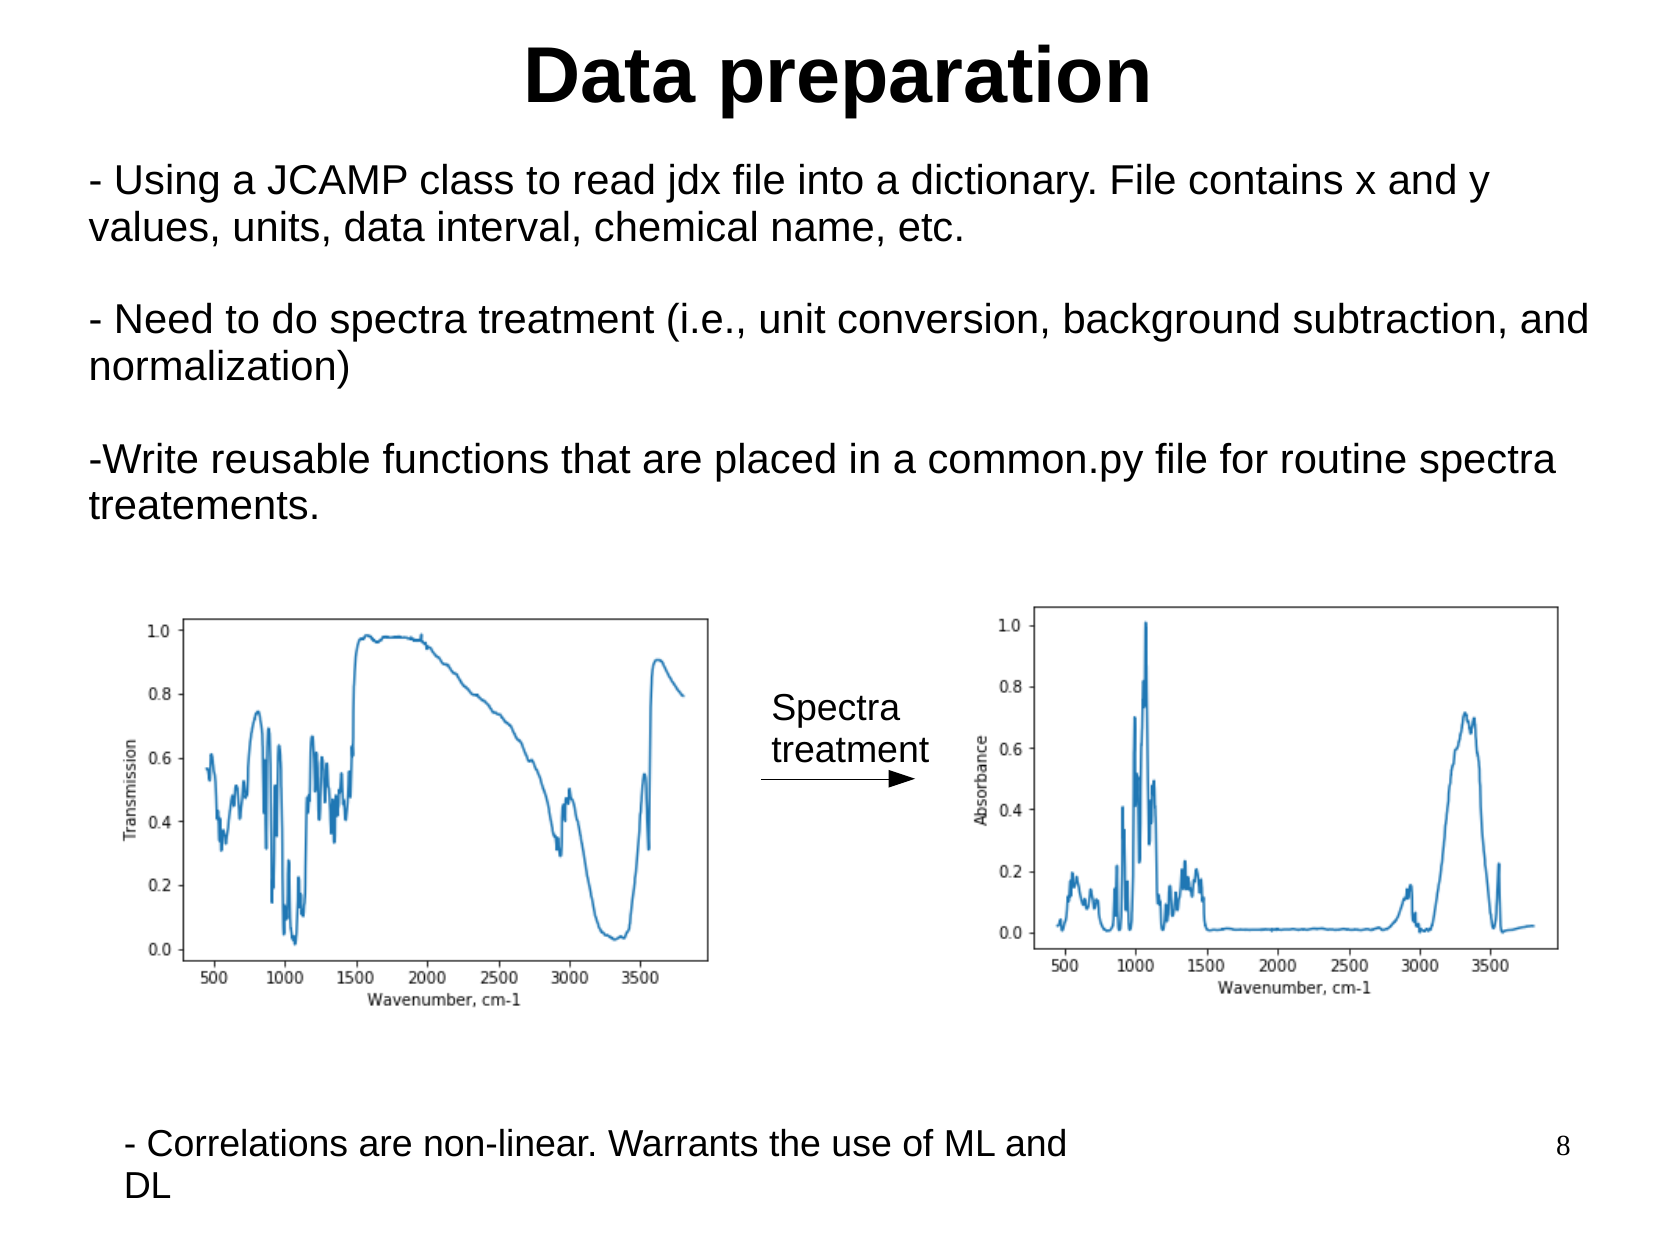

# Data preparation
- Using a JCAMP class to read jdx file into a dictionary. File contains x and y values, units, data interval, chemical name, etc.
- Need to do spectra treatment (i.e., unit conversion, background subtraction, and normalization)
-Write reusable functions that are placed in a common.py file for routine spectra treatements.
Spectra treatment
- Correlations are non-linear. Warrants the use of ML and DL
8